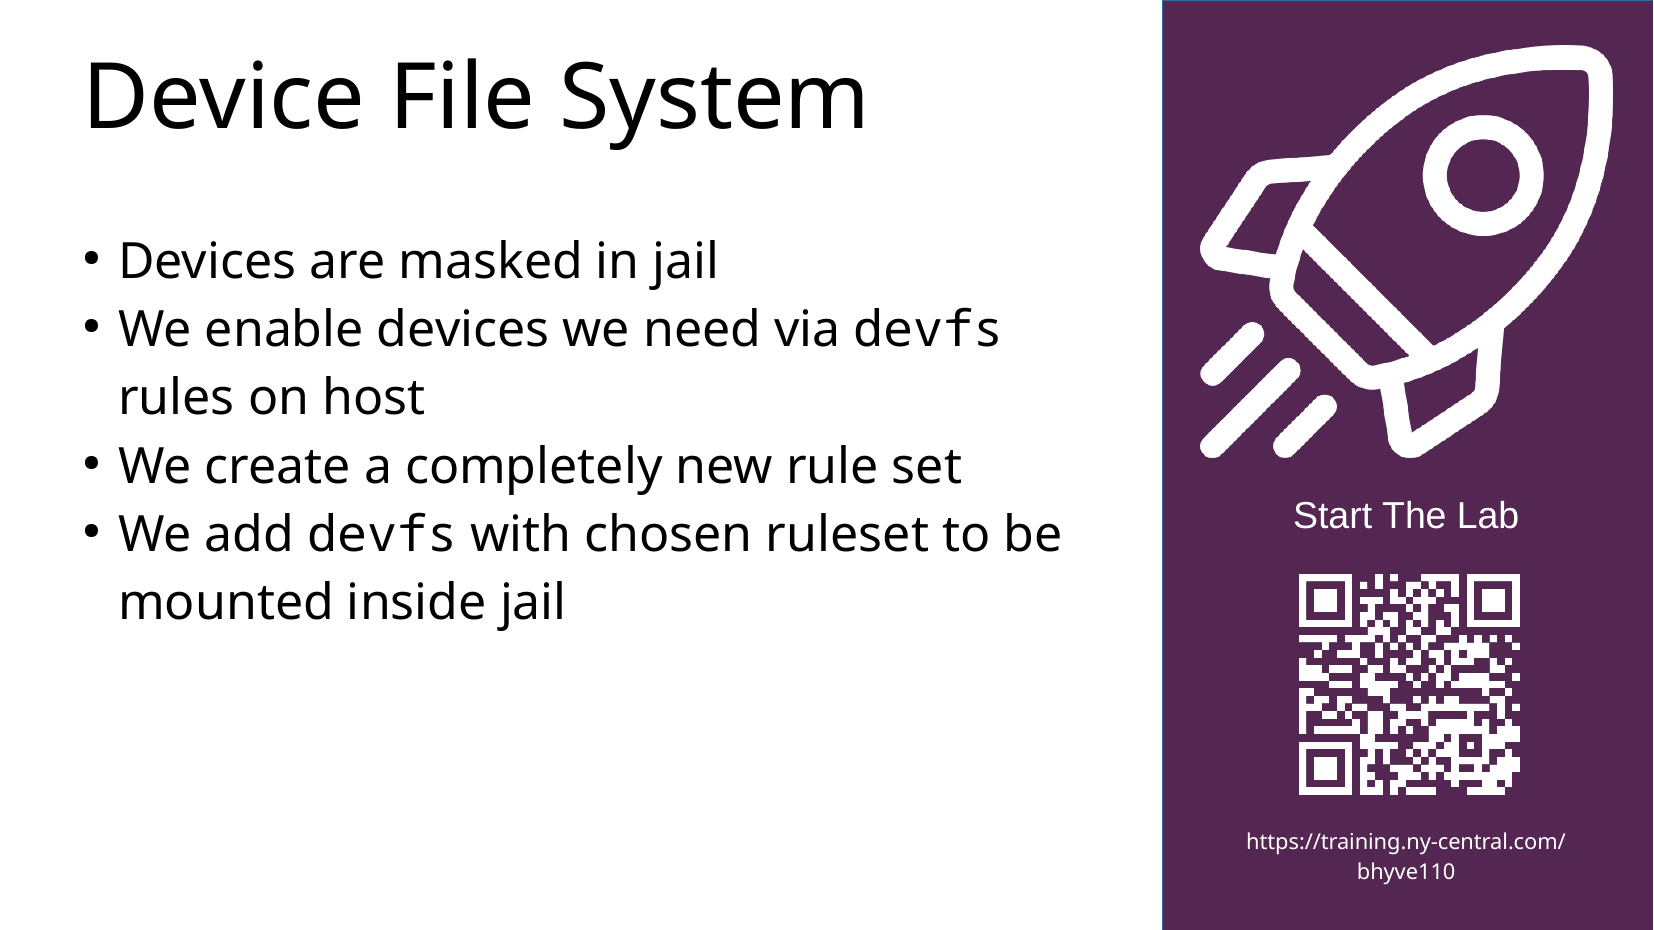

# Device File System
Devices are masked in jail
We enable devices we need via devfs rules on host
We create a completely new rule set
We add devfs with chosen ruleset to be mounted inside jail
Start The Lab
https://training.ny-central.com/bhyve110